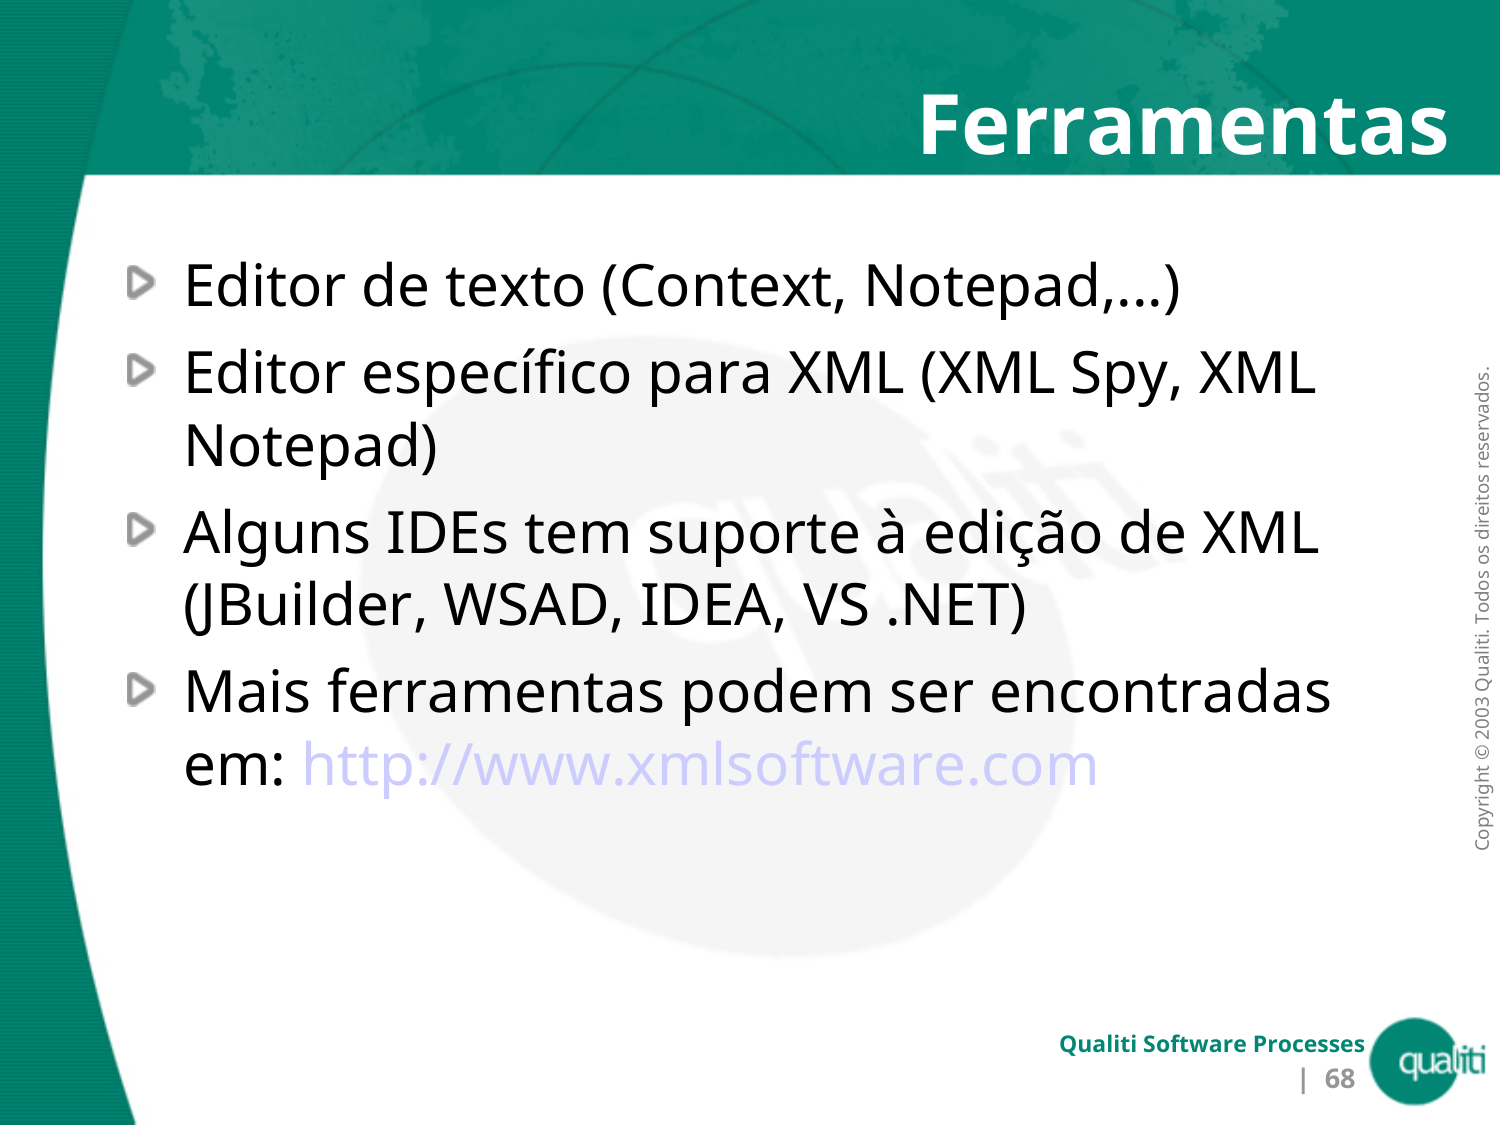

# Ferramentas
Editor de texto (Context, Notepad,...)
Editor específico para XML (XML Spy, XML Notepad)
Alguns IDEs tem suporte à edição de XML (JBuilder, WSAD, IDEA, VS .NET)
Mais ferramentas podem ser encontradas em: http://www.xmlsoftware.com